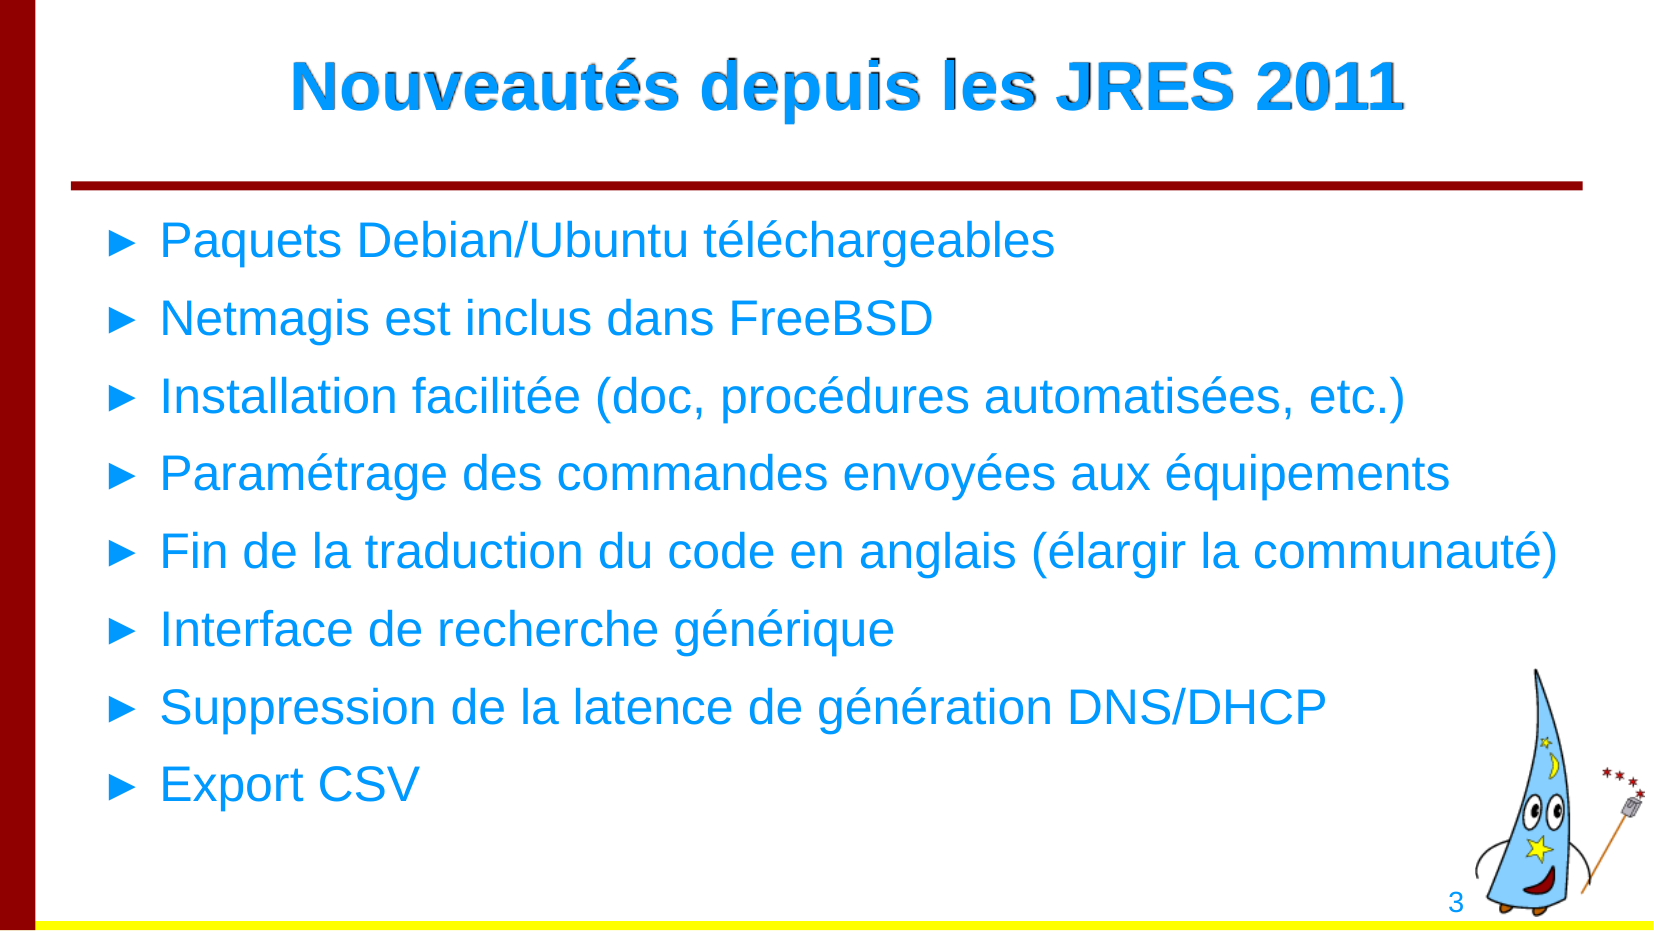

# Nouveautés depuis les JRES 2011
Paquets Debian/Ubuntu téléchargeables
Netmagis est inclus dans FreeBSD
Installation facilitée (doc, procédures automatisées, etc.)
Paramétrage des commandes envoyées aux équipements
Fin de la traduction du code en anglais (élargir la communauté)
Interface de recherche générique
Suppression de la latence de génération DNS/DHCP
Export CSV
3